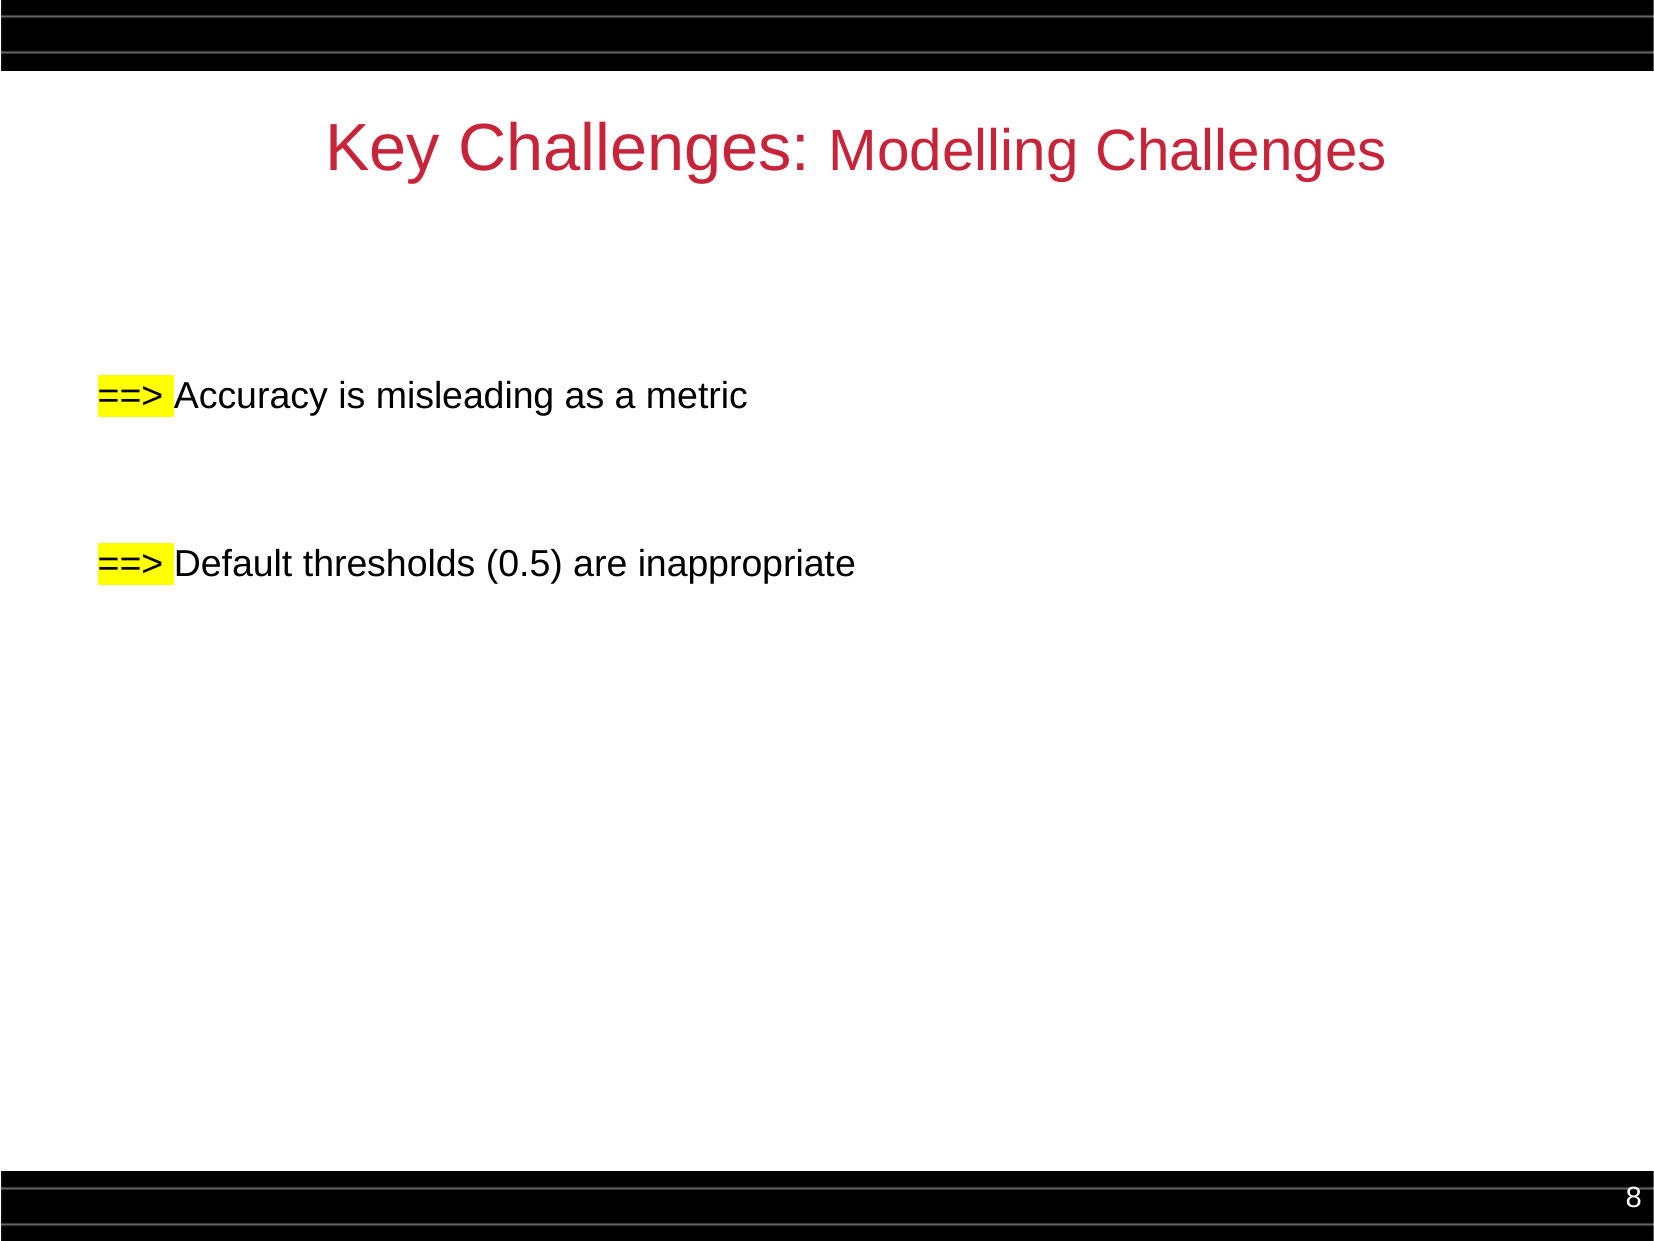

# Key Challenges: Modelling Challenges
==> Accuracy is misleading as a metric
==> Default thresholds (0.5) are inappropriate